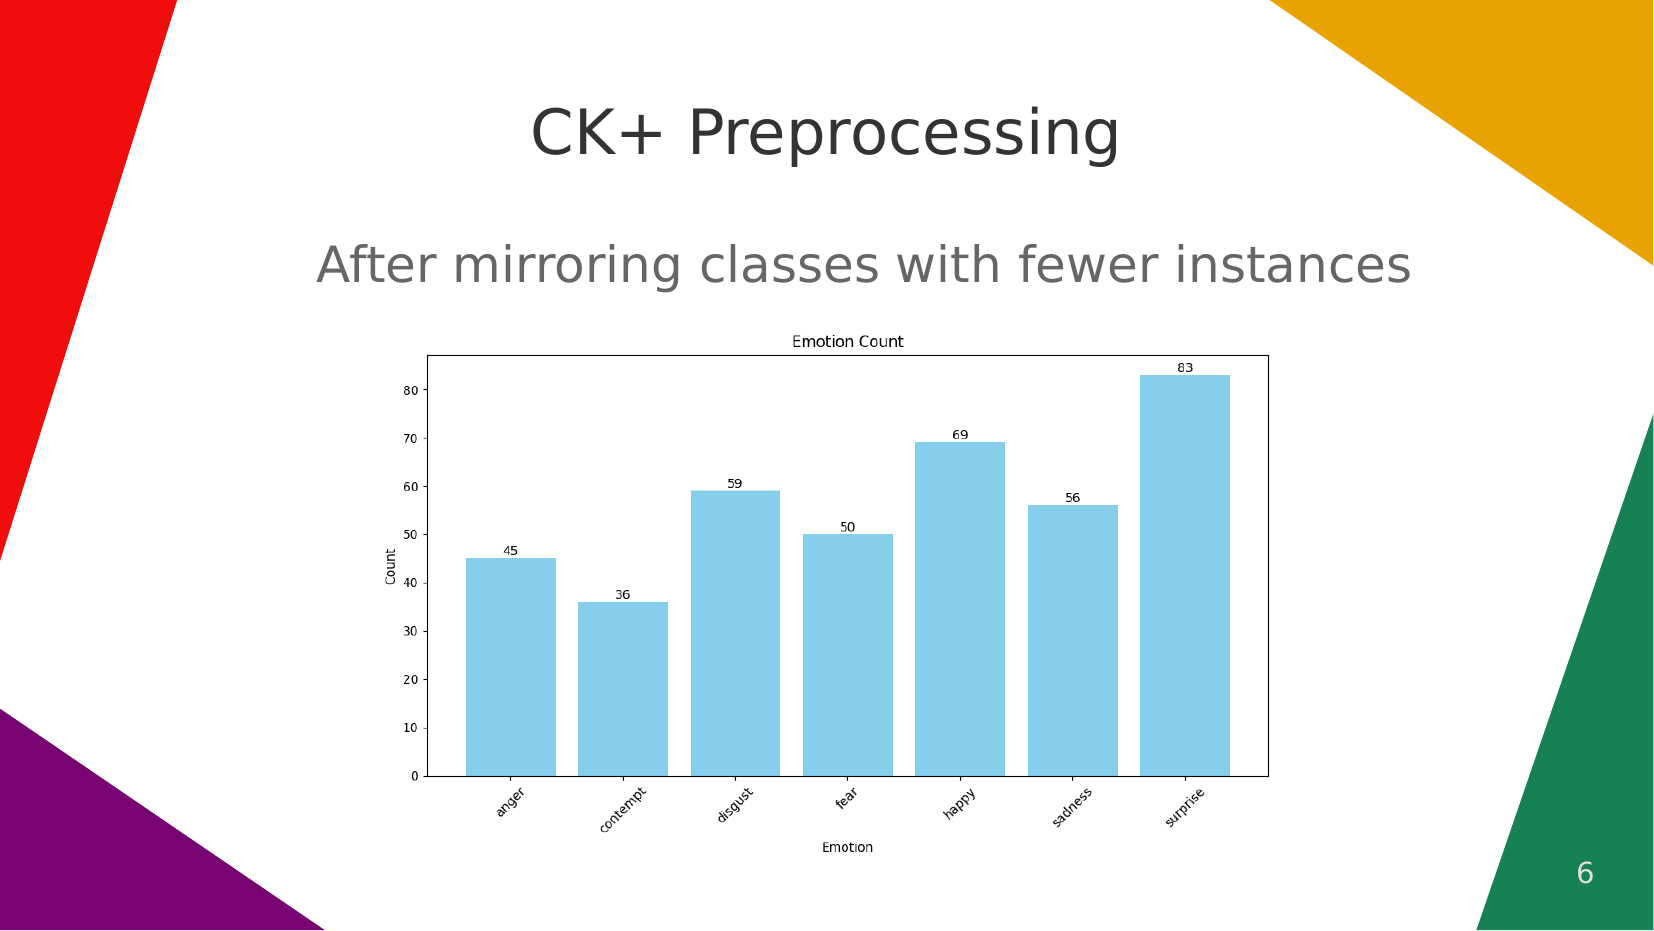

# CK+ Preprocessing
 After mirroring classes with fewer instances
6